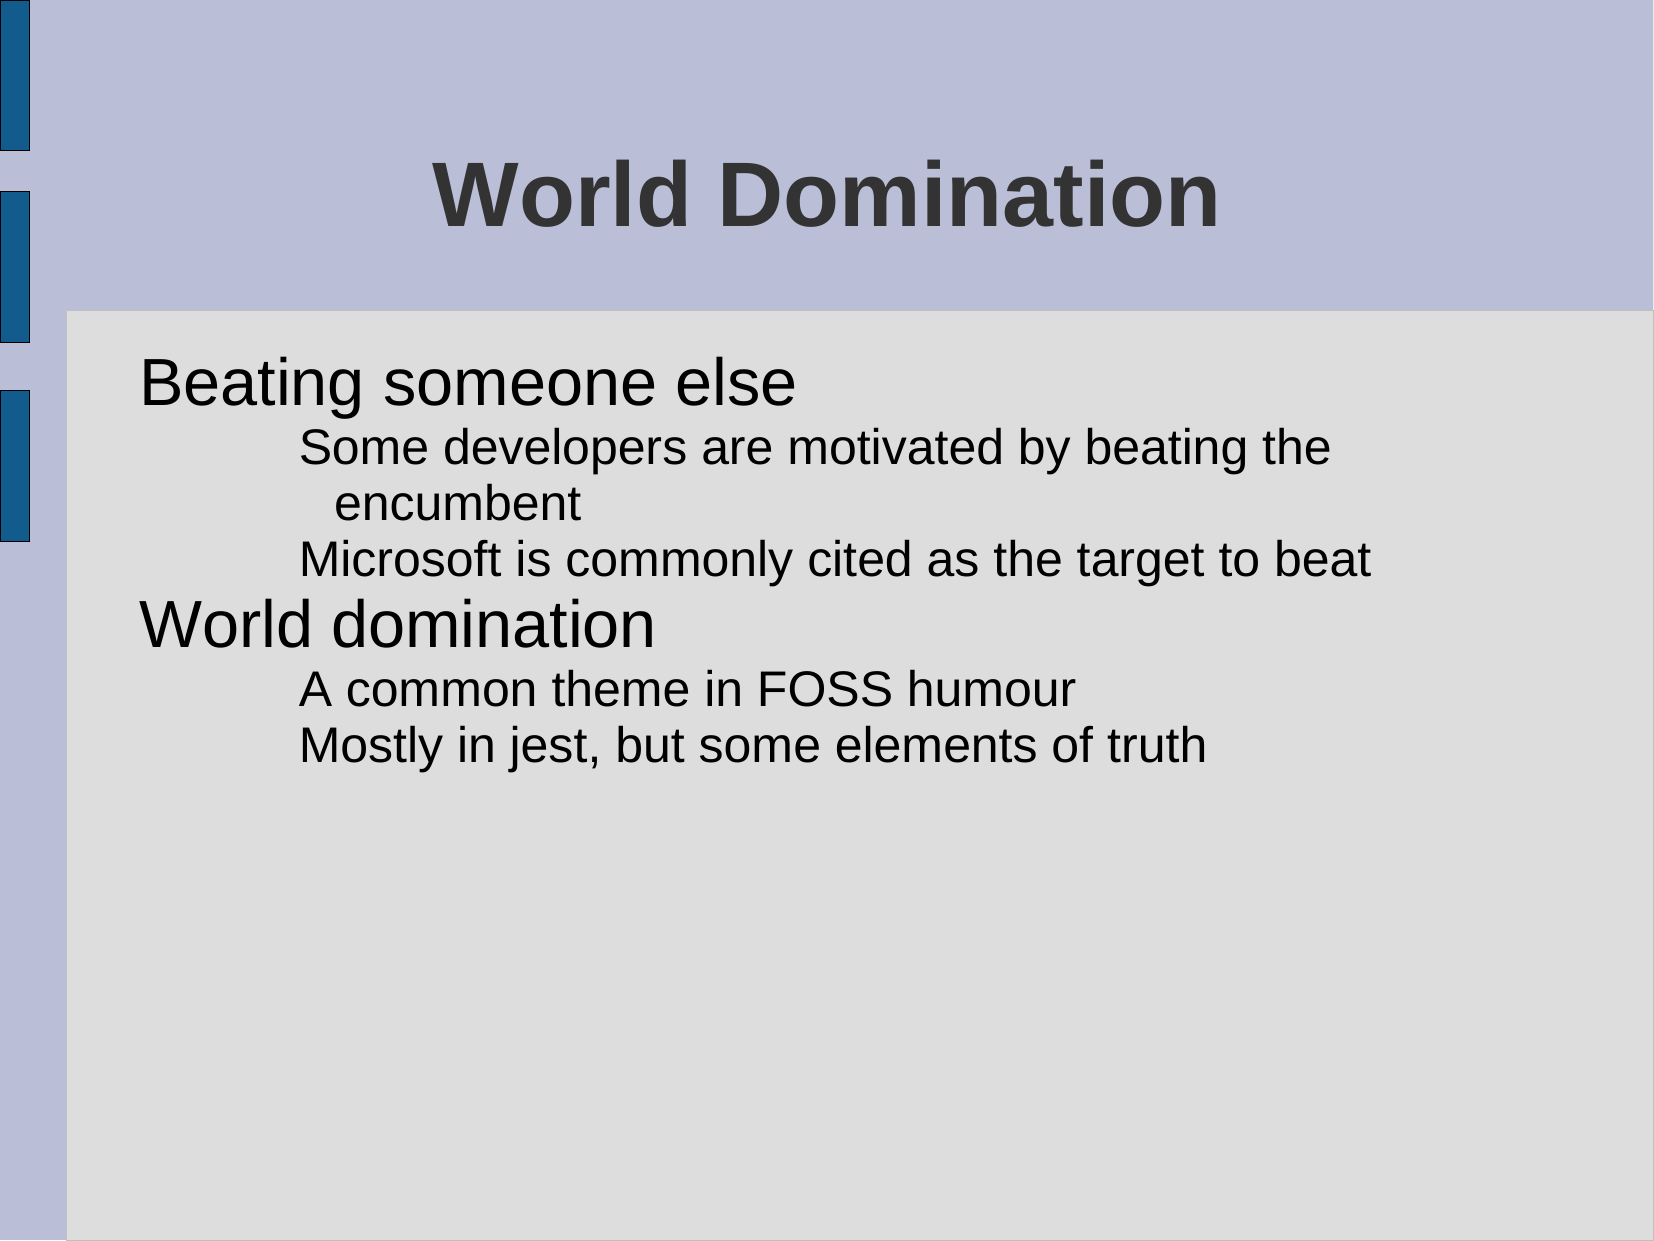

# World Domination
Beating someone else
Some developers are motivated by beating the encumbent
Microsoft is commonly cited as the target to beat
World domination
A common theme in FOSS humour
Mostly in jest, but some elements of truth